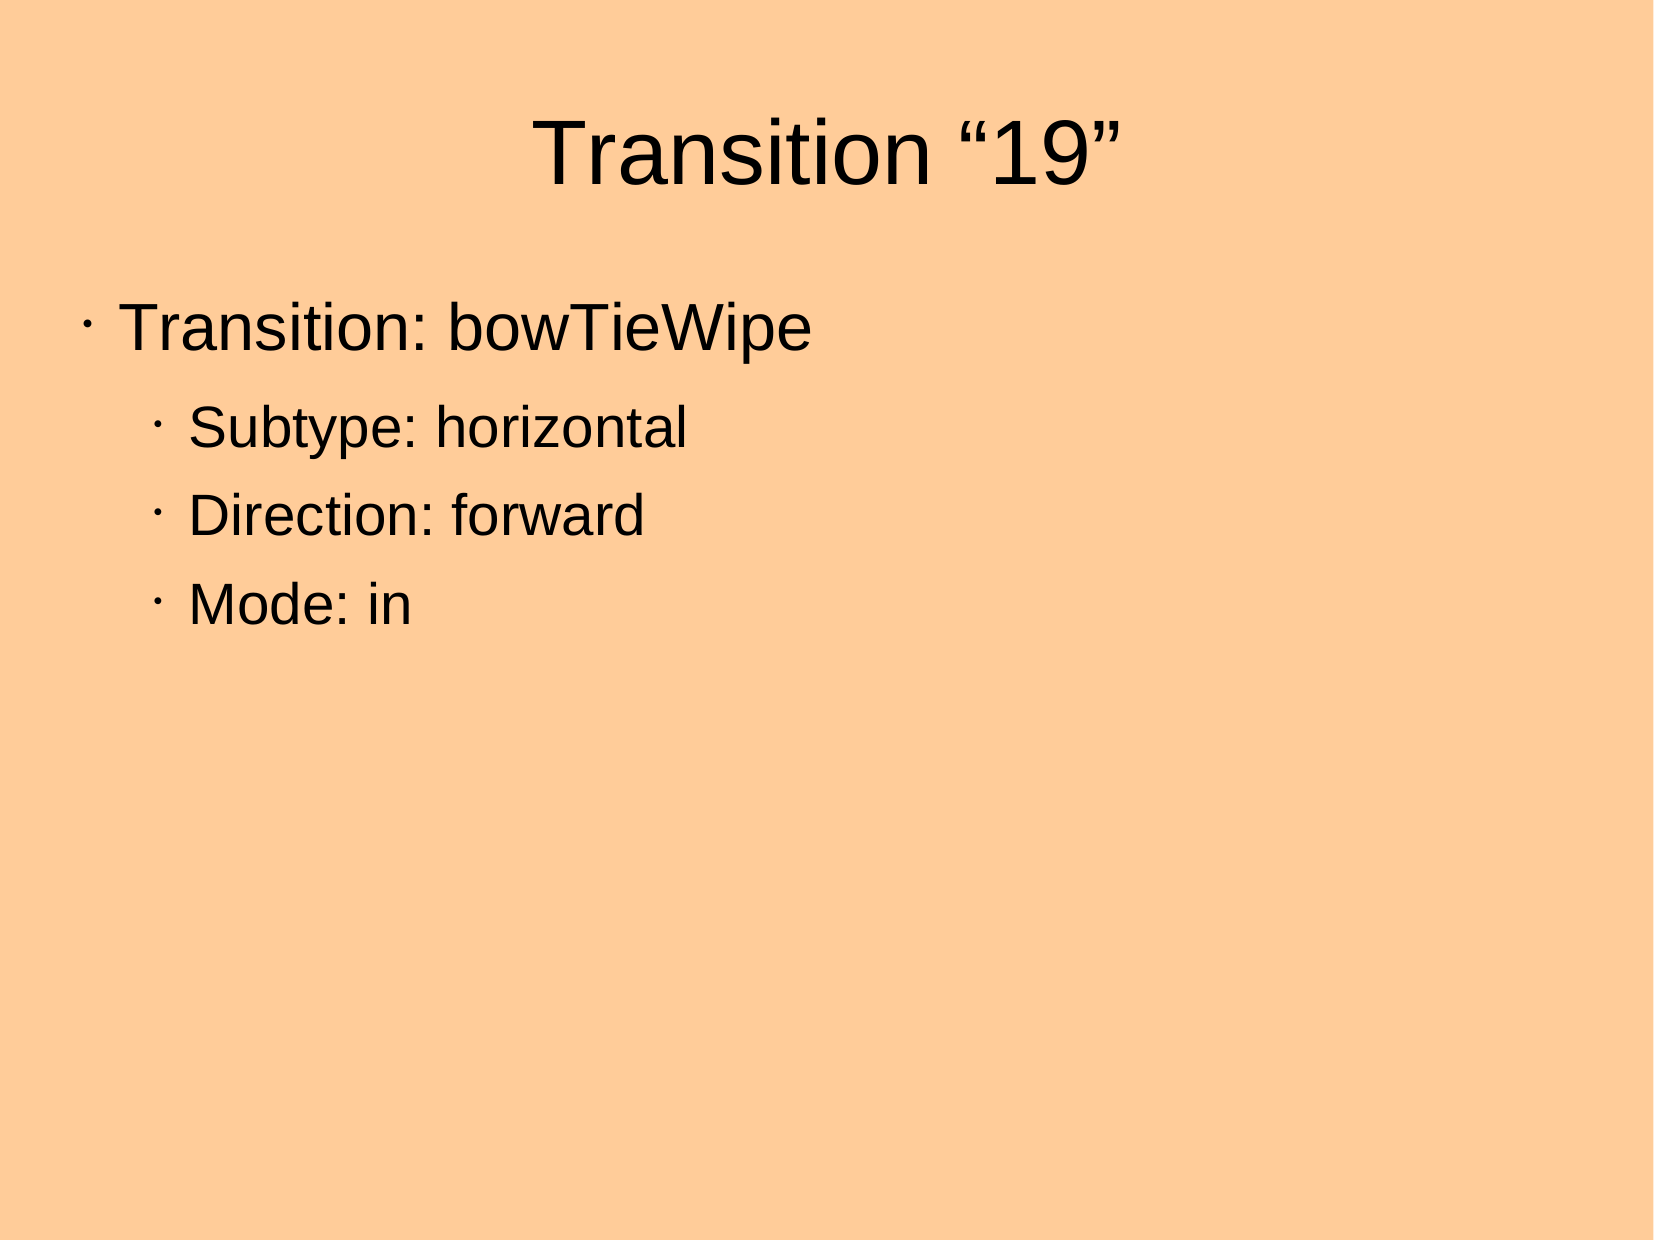

# Transition “19”
Transition: bowTieWipe
Subtype: horizontal
Direction: forward
Mode: in